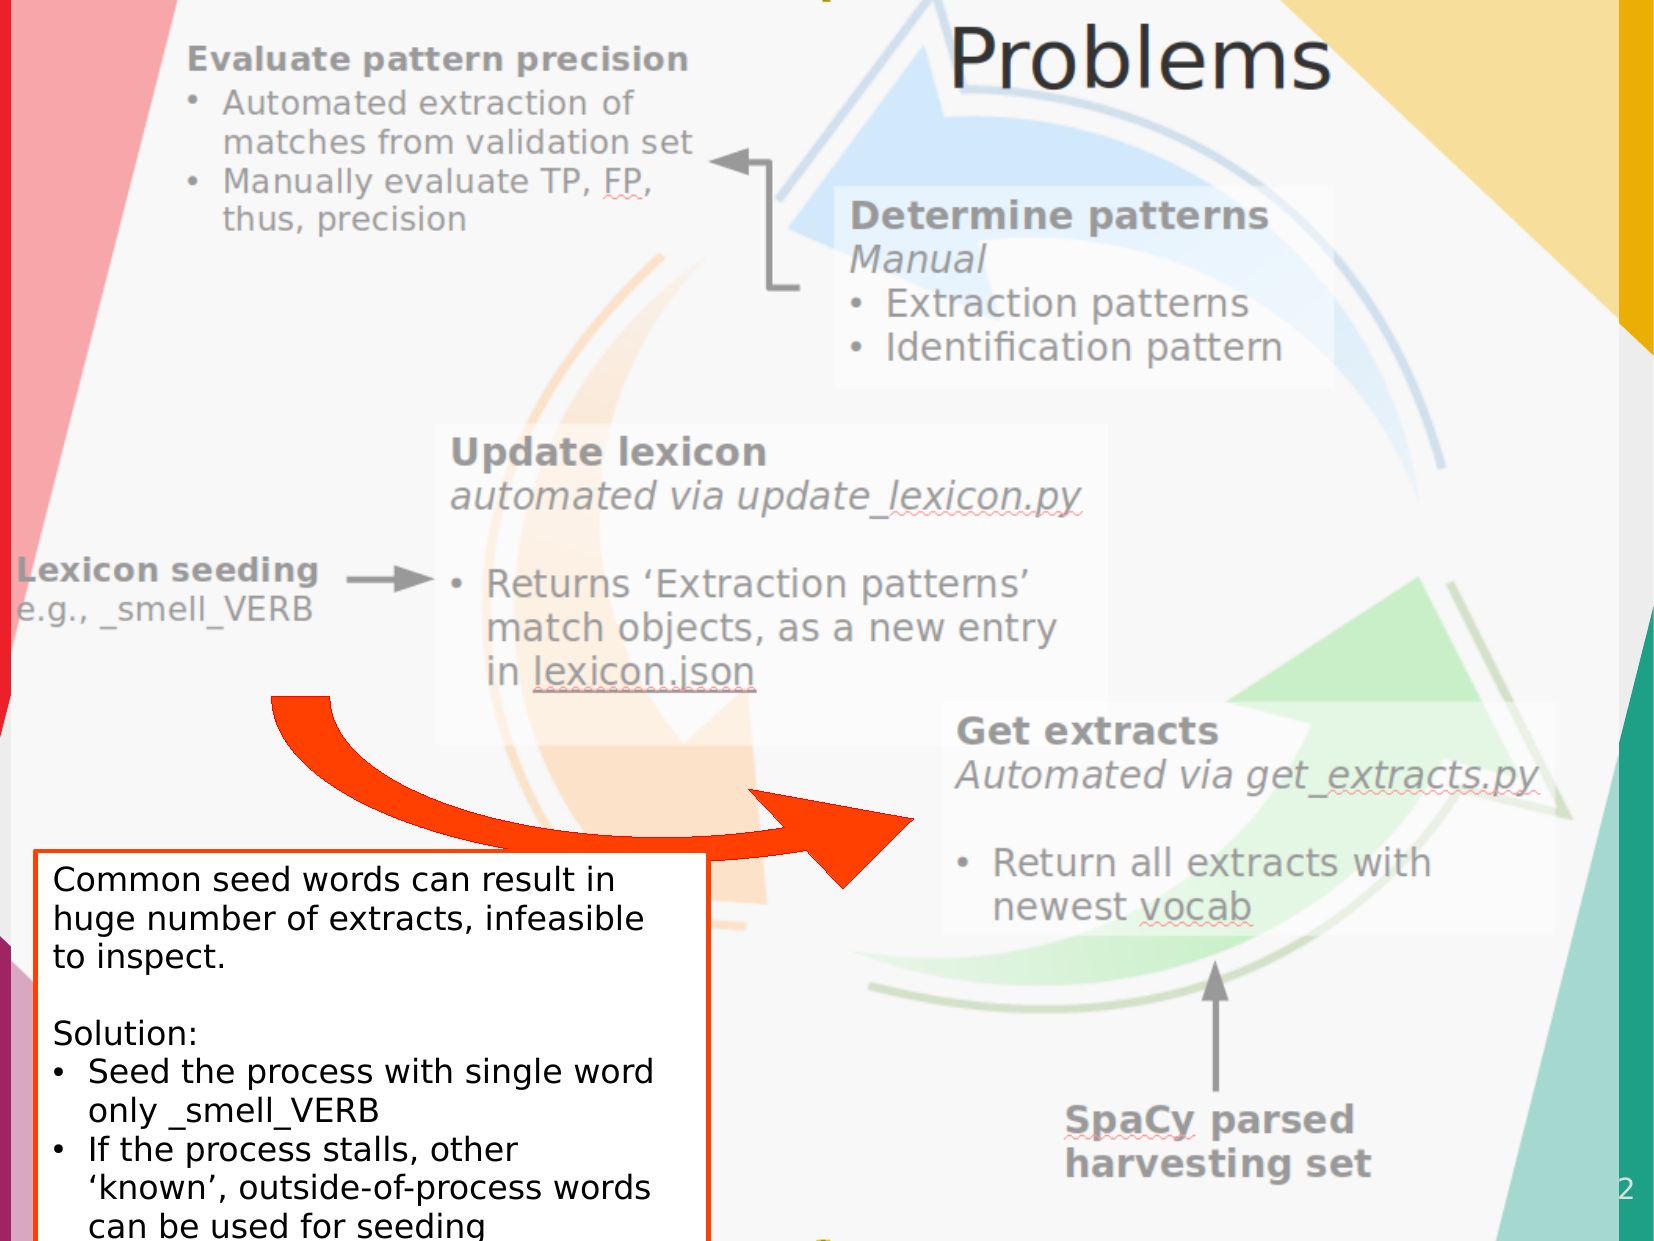

Common seed words can result in huge number of extracts, infeasible to inspect.
Solution:
Seed the process with single word only _smell_VERB
If the process stalls, other ‘known’, outside-of-process words can be used for seeding
2